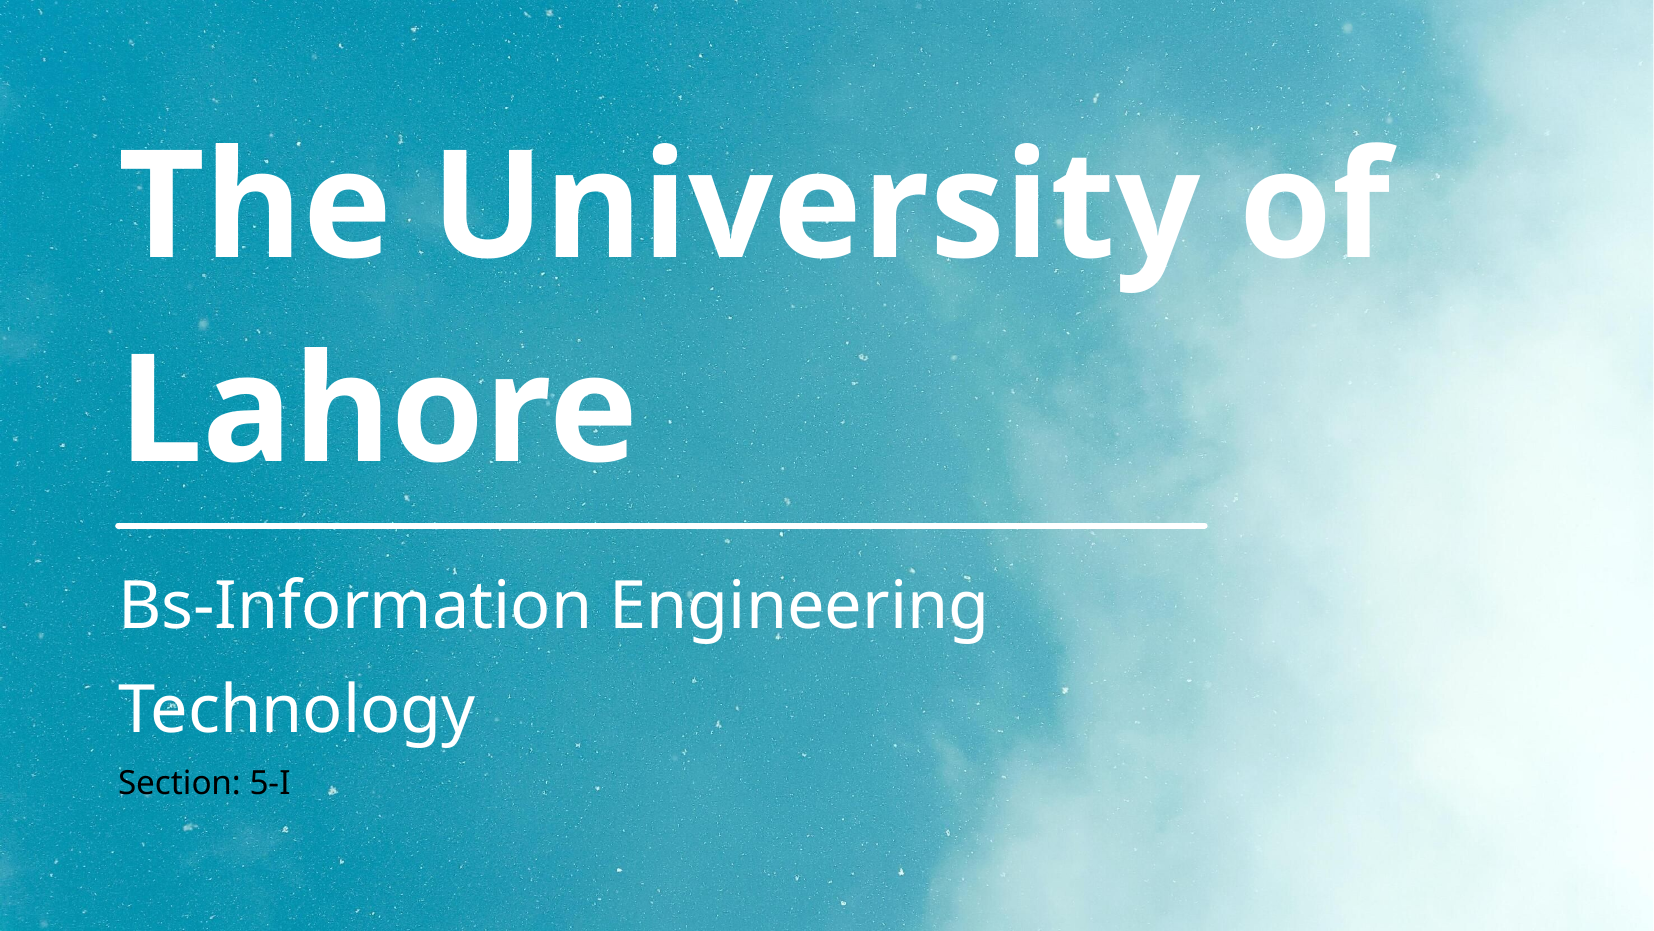

# The University of Lahore
Bs-Information Engineering Technology
Section: 5-I